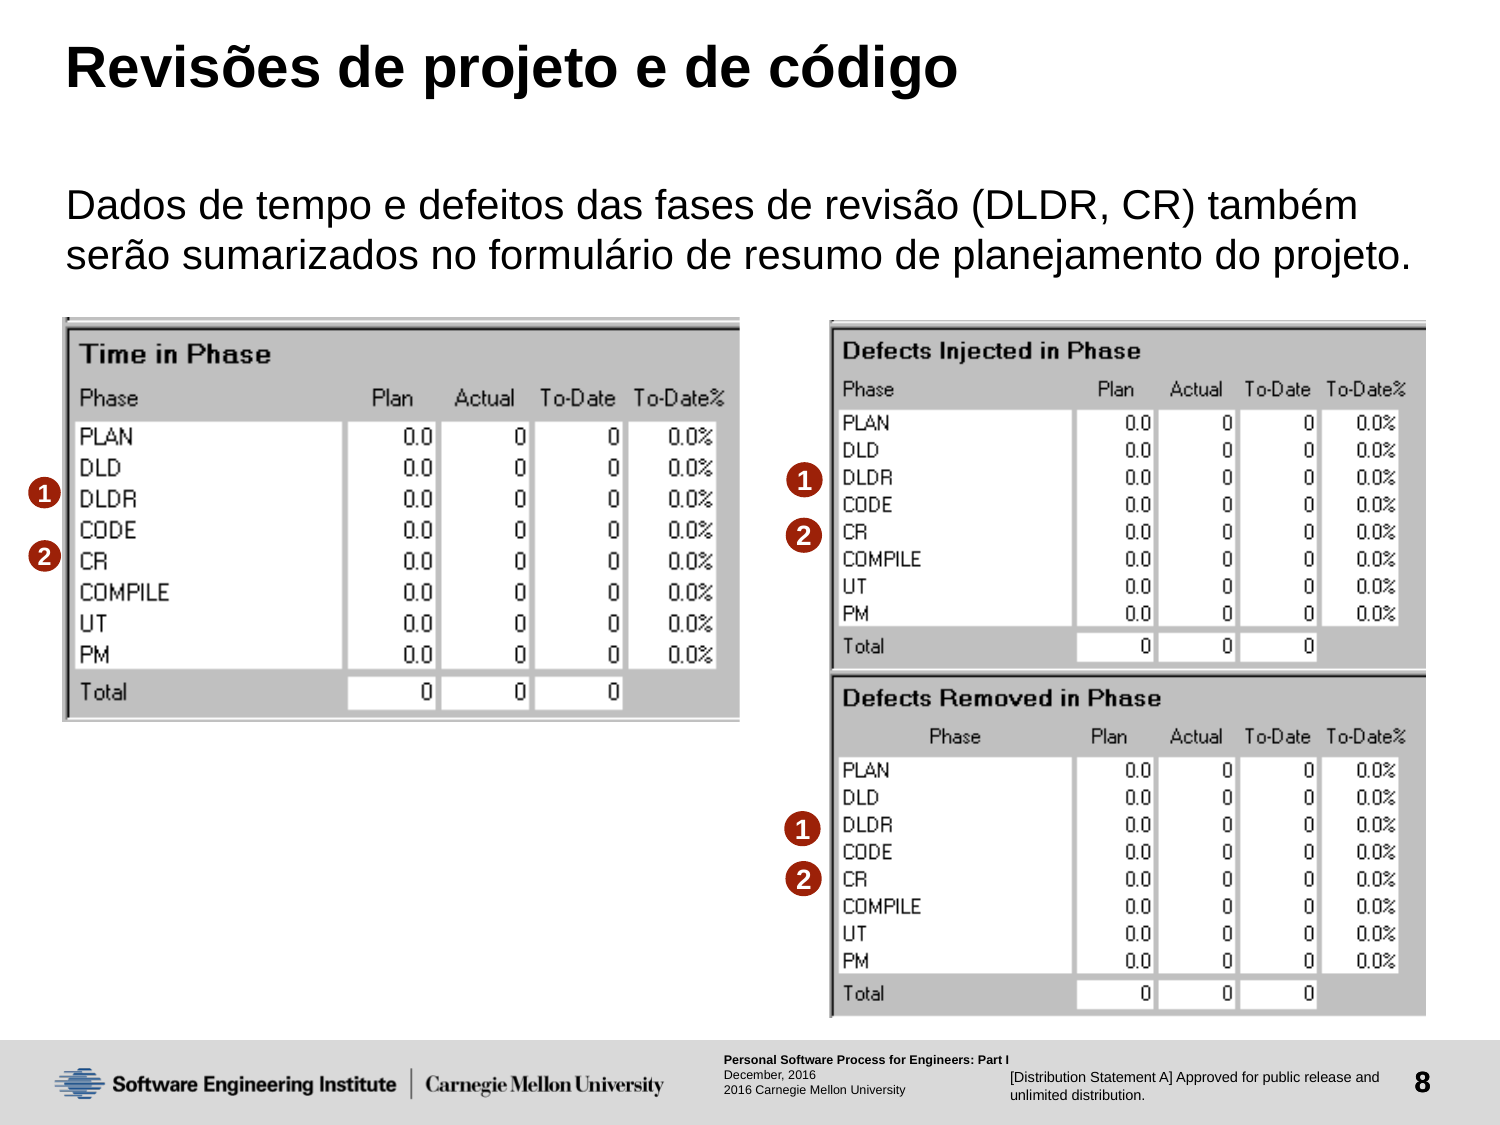

# Revisões de projeto e de código
Dados de tempo e defeitos das fases de revisão (DLDR, CR) também serão sumarizados no formulário de resumo de planejamento do projeto.